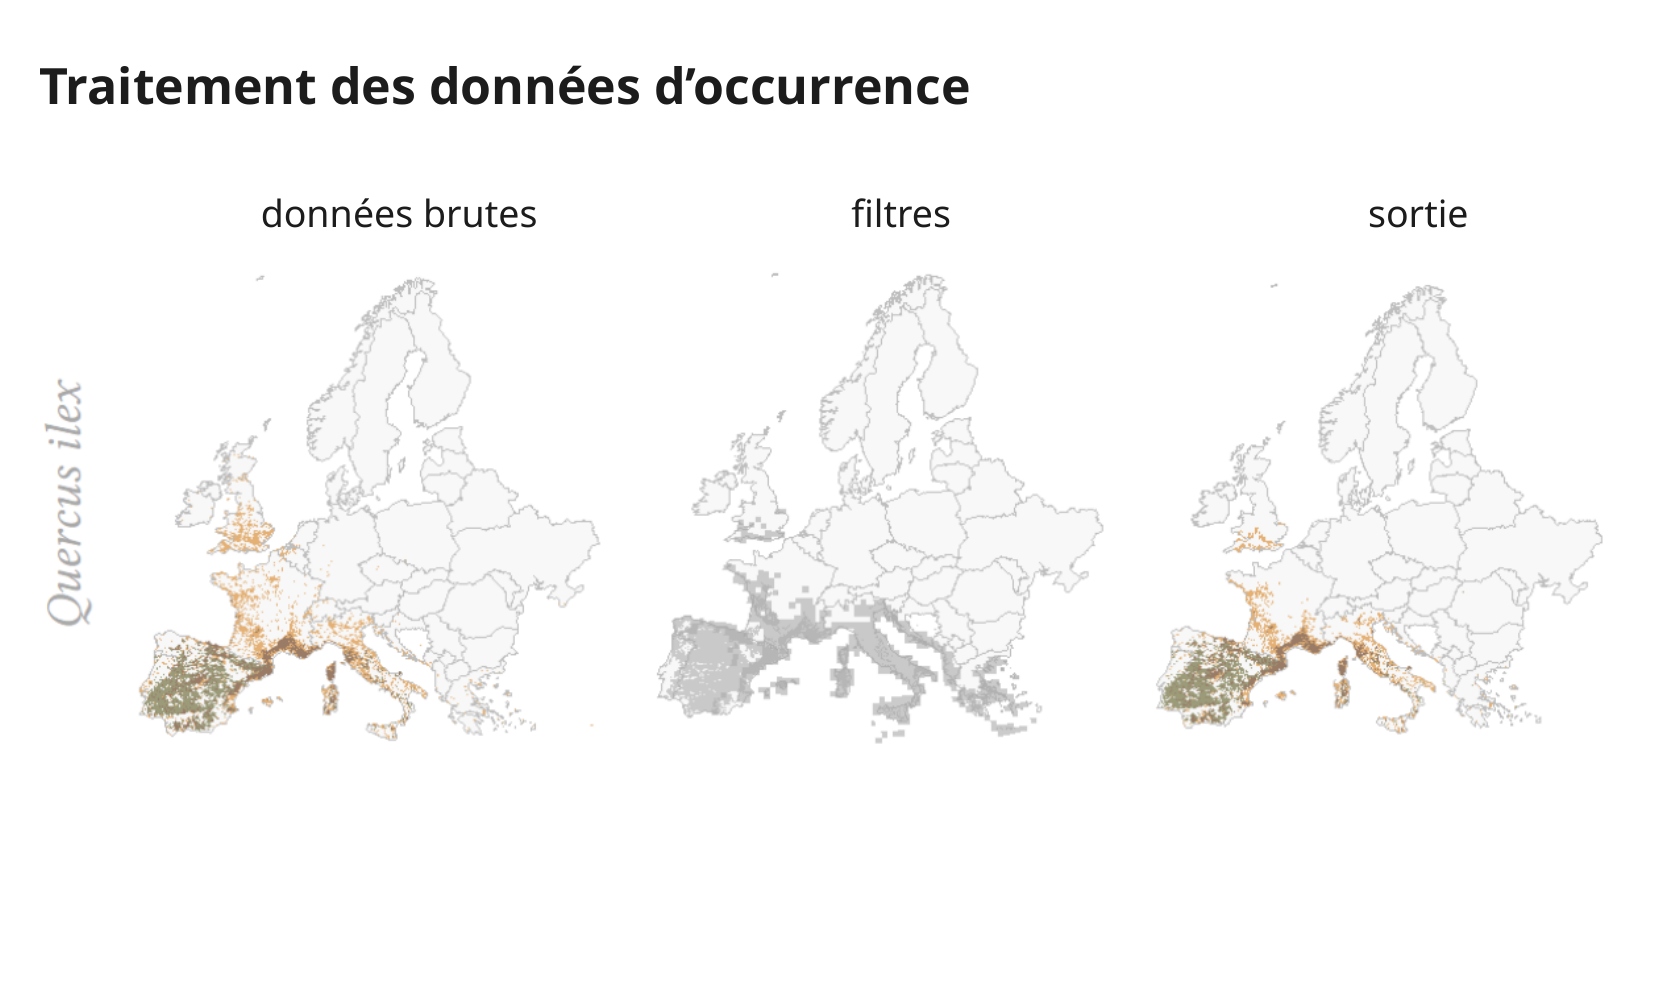

Traitement des données d’occurrence
			données brutes					filtres						sortie